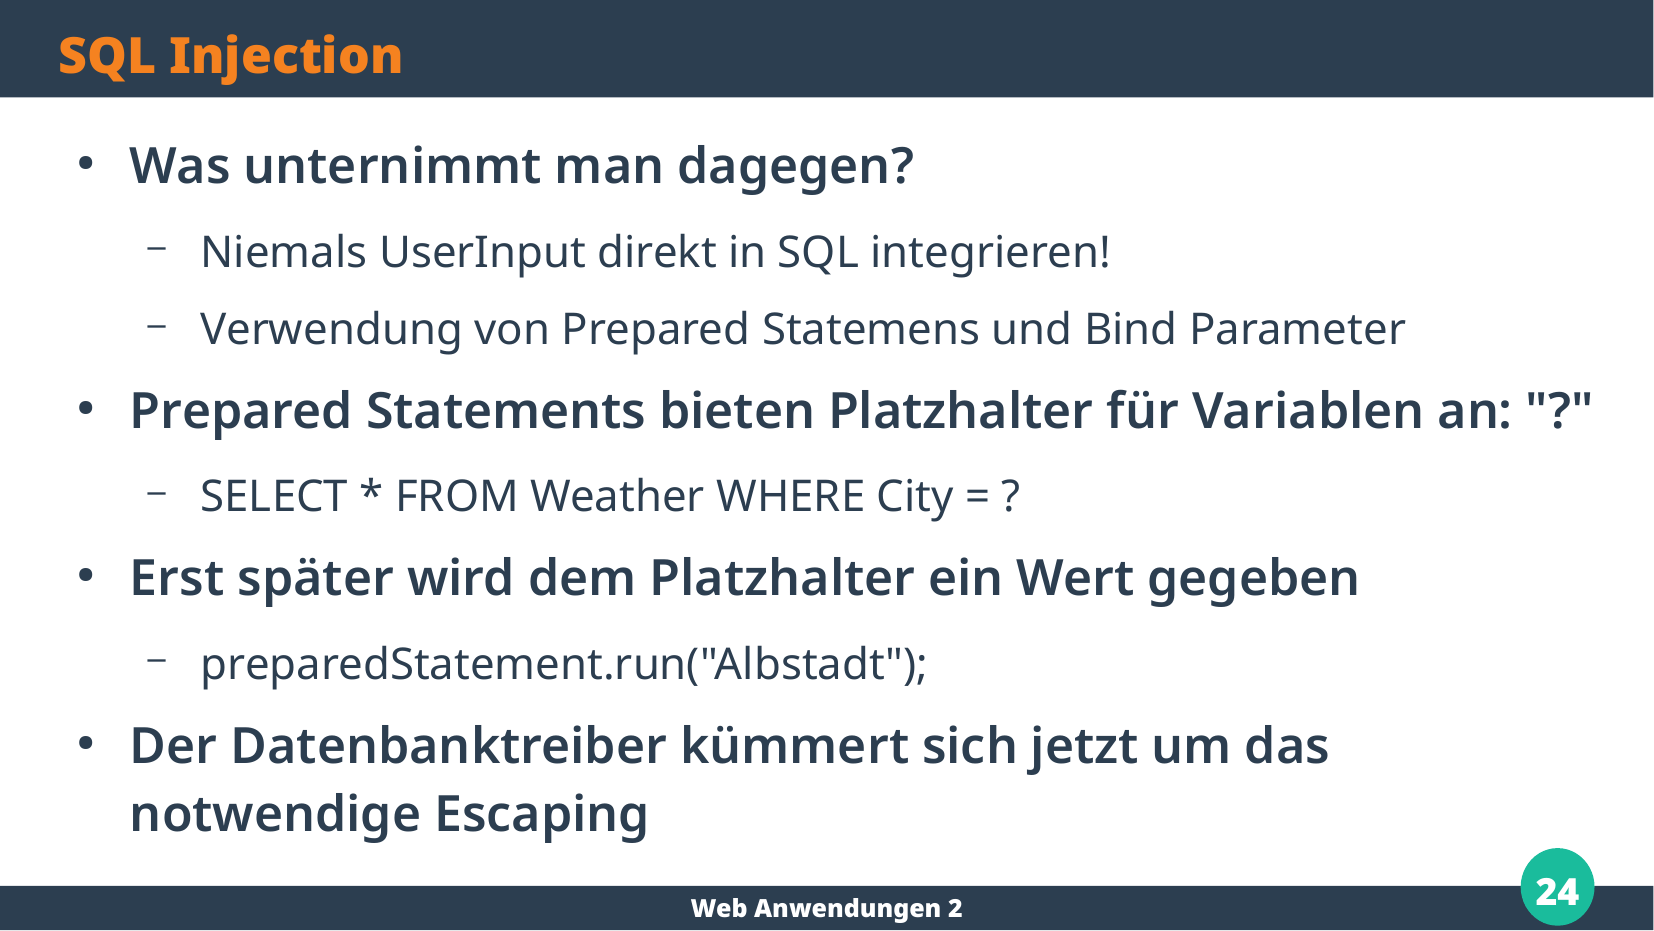

# SQL Injection
Was unternimmt man dagegen?
Niemals UserInput direkt in SQL integrieren!
Verwendung von Prepared Statemens und Bind Parameter
Prepared Statements bieten Platzhalter für Variablen an: "?"
SELECT * FROM Weather WHERE City = ?
Erst später wird dem Platzhalter ein Wert gegeben
preparedStatement.run("Albstadt");
Der Datenbanktreiber kümmert sich jetzt um das notwendige Escaping
24